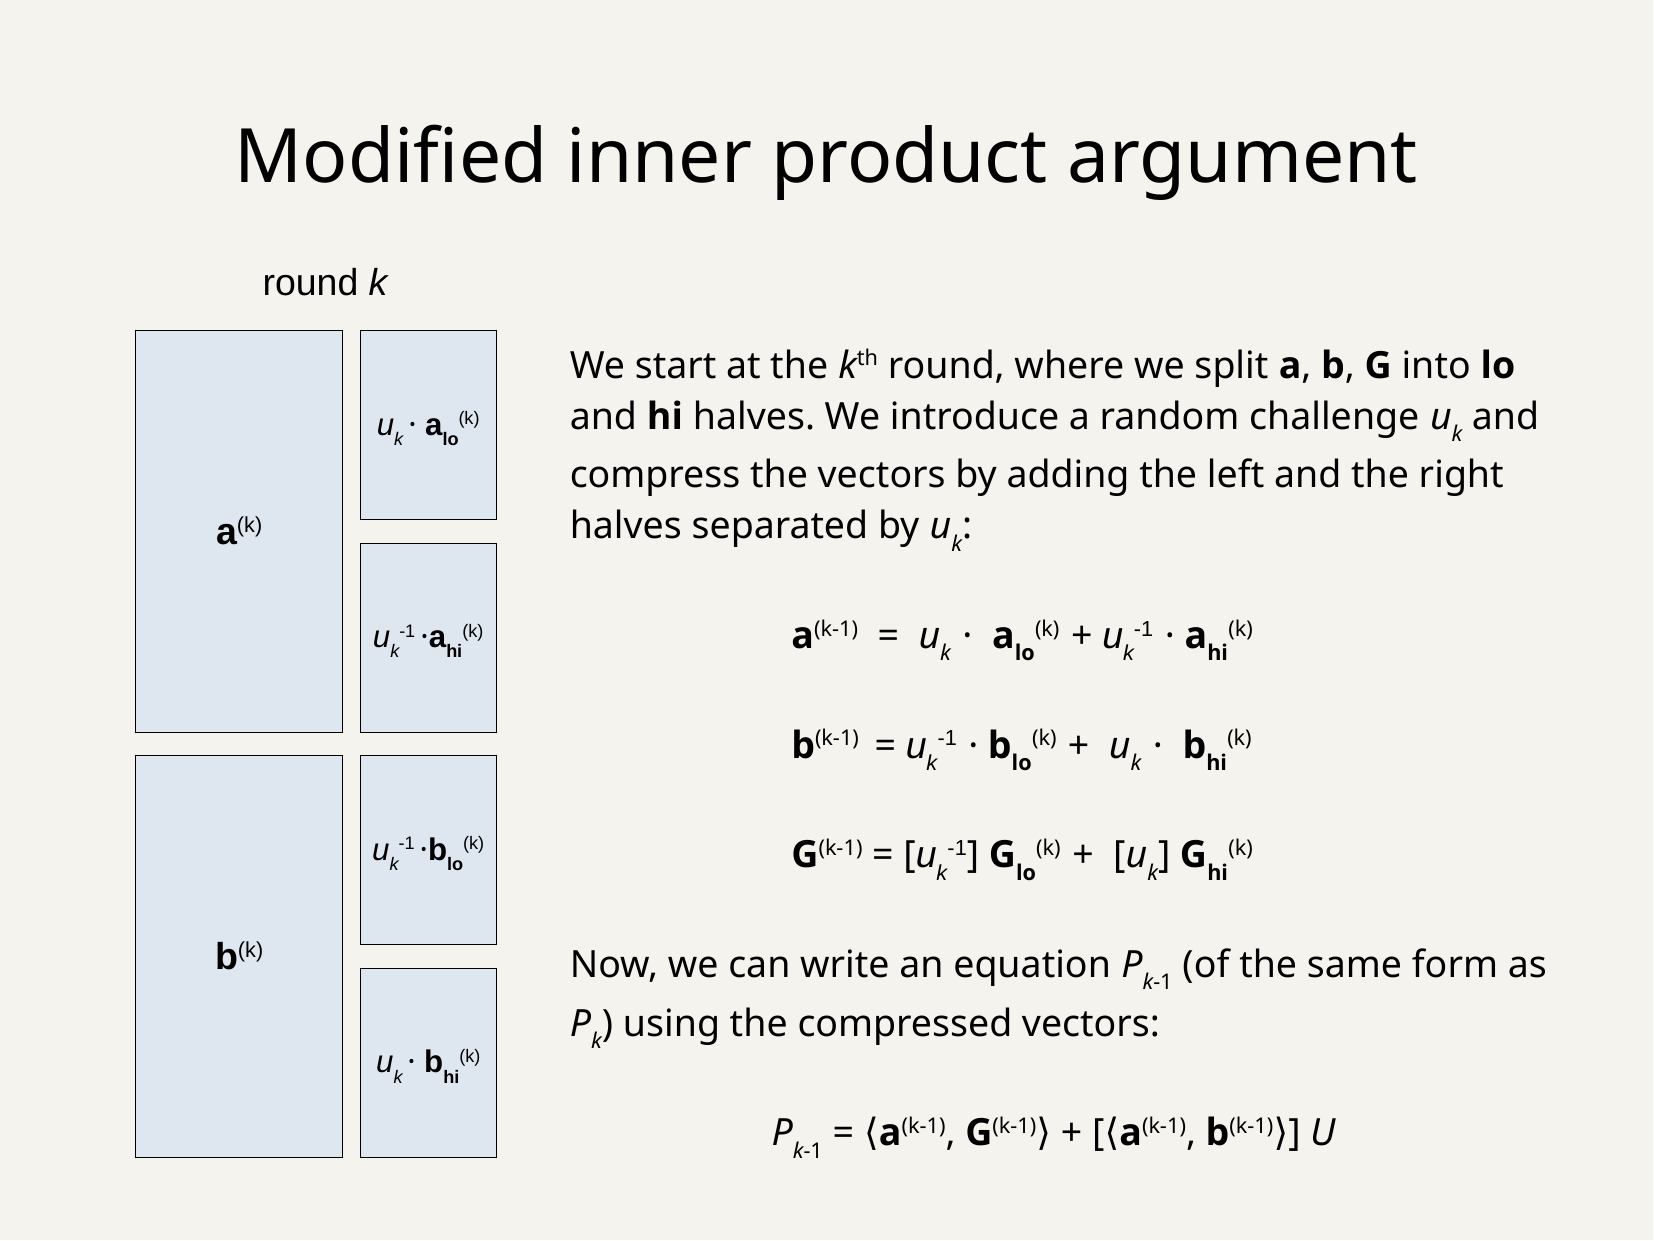

# Modified inner product argument
round k
a(k)
uk · alo(k)
We start at the kth round, where we split a, b, G into lo and hi halves. We introduce a random challenge uk and compress the vectors by adding the left and the right halves separated by uk:
			a(k-1) = uk · alo(k) + uk-1 · ahi(k)
			b(k-1) = uk-1 · blo(k) + uk · bhi(k)
			G(k-1) = [uk-1] Glo(k) + [uk] Ghi(k)
Now, we can write an equation Pk-1 (of the same form as Pk) using the compressed vectors:
Pk-1 = ⟨a(k-1), G(k-1)⟩ + [⟨a(k-1), b(k-1)⟩] U
uk-1 ·ahi(k)
b(k)
uk-1 ·blo(k)
uk · bhi(k)